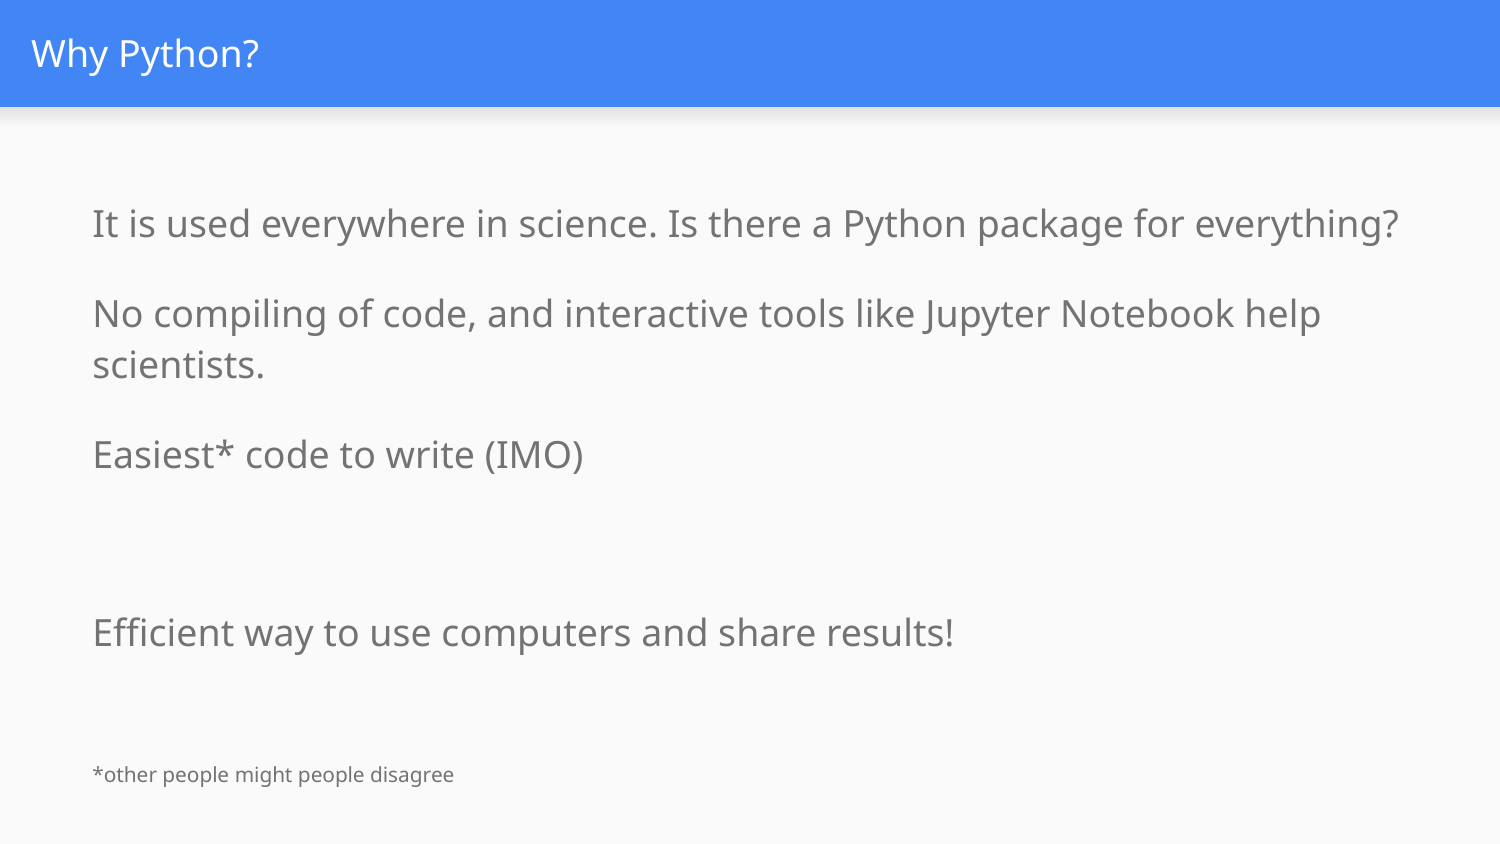

# Why Python?
It is used everywhere in science. Is there a Python package for everything?
No compiling of code, and interactive tools like Jupyter Notebook help scientists.
Easiest* code to write (IMO)
Efficient way to use computers and share results!
*other people might people disagree